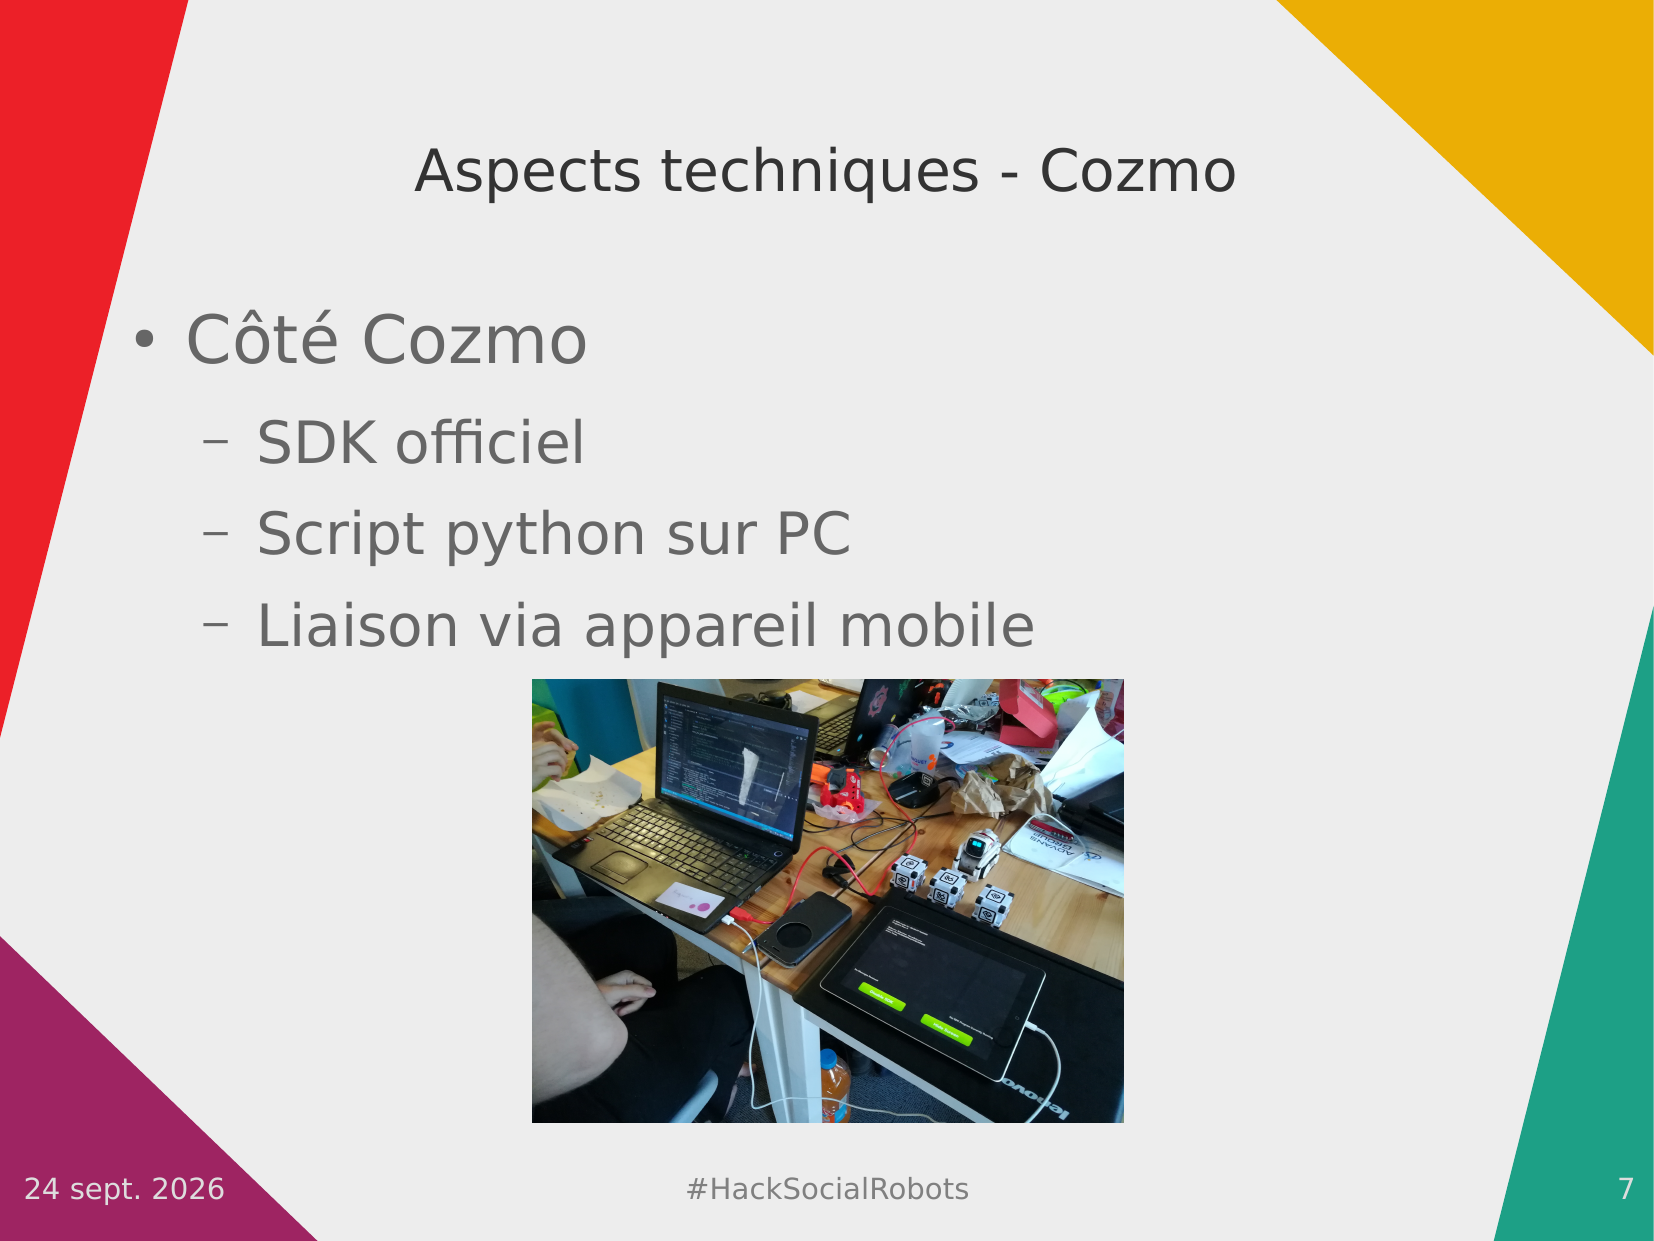

# Aspects techniques - Cozmo
Côté Cozmo
SDK officiel
Script python sur PC
Liaison via appareil mobile
#HackSocialRobots
7